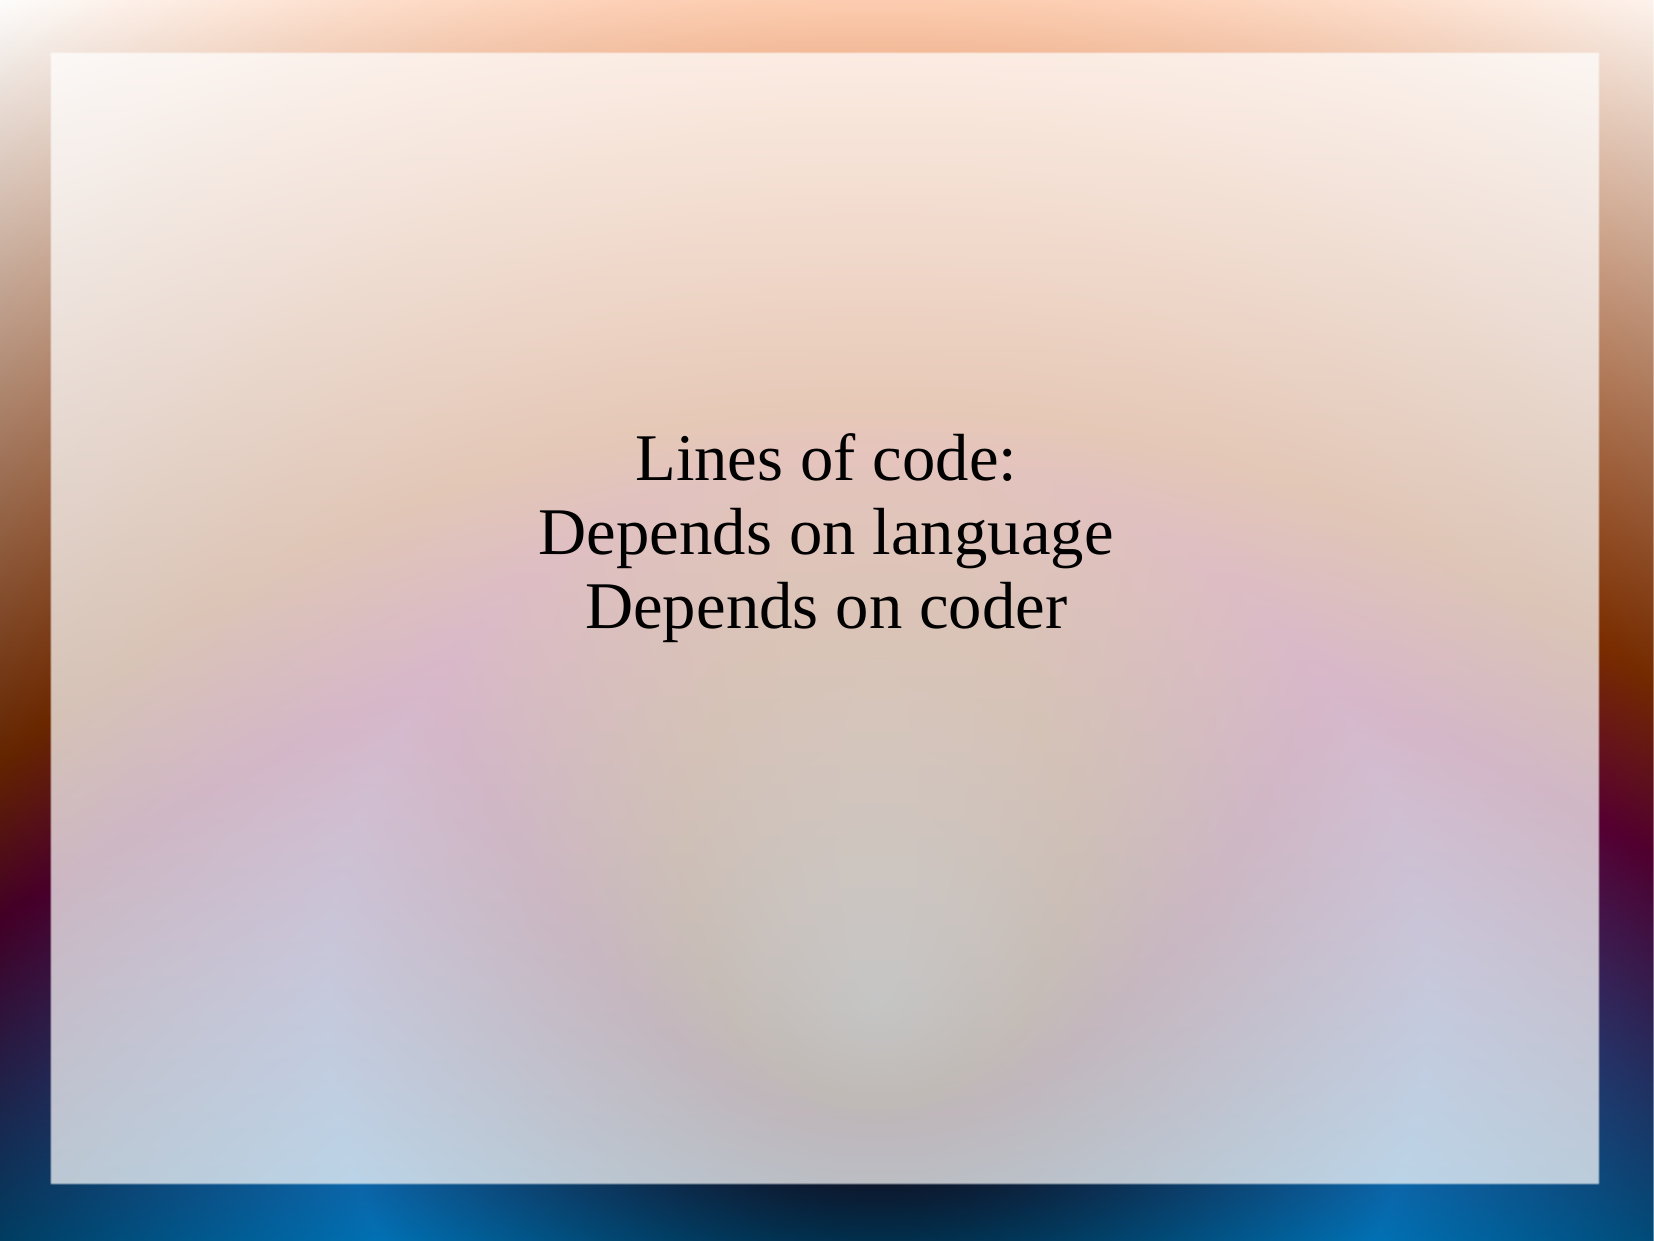

# Lines of code:
Depends on language
Depends on coder